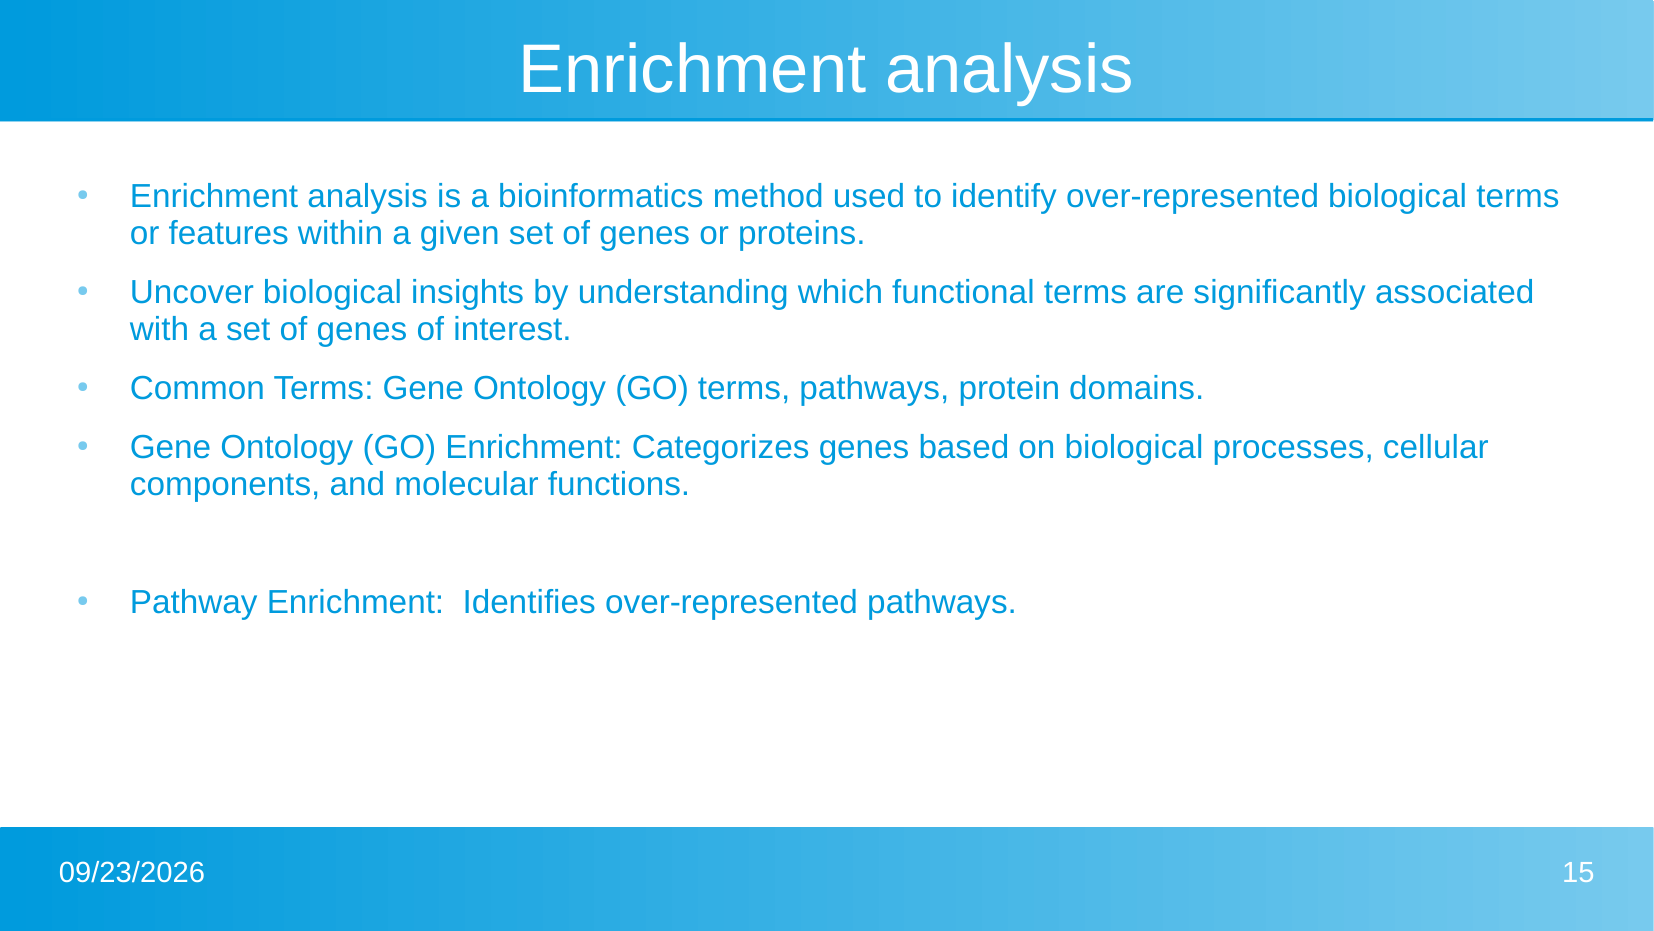

# Enrichment analysis
Enrichment analysis is a bioinformatics method used to identify over-represented biological terms or features within a given set of genes or proteins.
Uncover biological insights by understanding which functional terms are significantly associated with a set of genes of interest.
Common Terms: Gene Ontology (GO) terms, pathways, protein domains.
Gene Ontology (GO) Enrichment: Categorizes genes based on biological processes, cellular components, and molecular functions.
Pathway Enrichment: Identifies over-represented pathways.
15